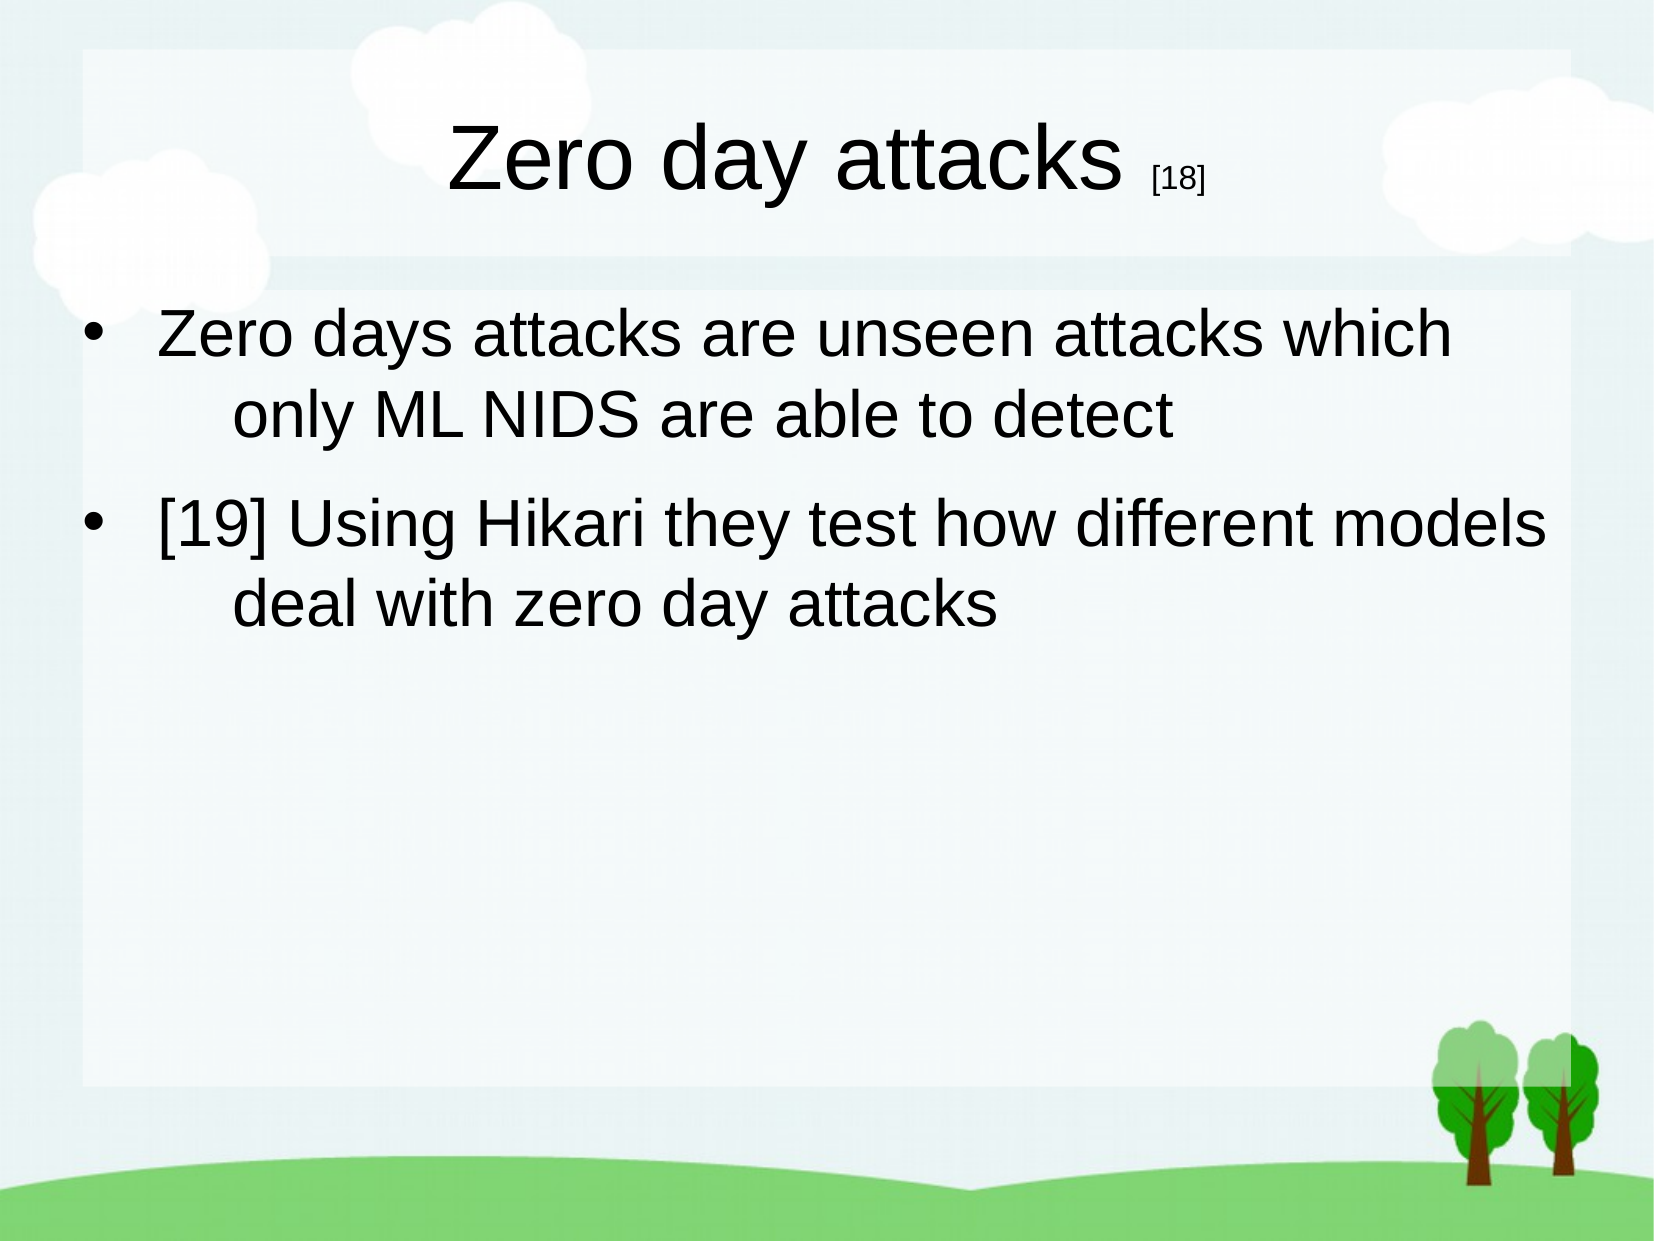

# Zero day attacks [18]
Zero days attacks are unseen attacks which only ML NIDS are able to detect
[19] Using Hikari they test how different models deal with zero day attacks